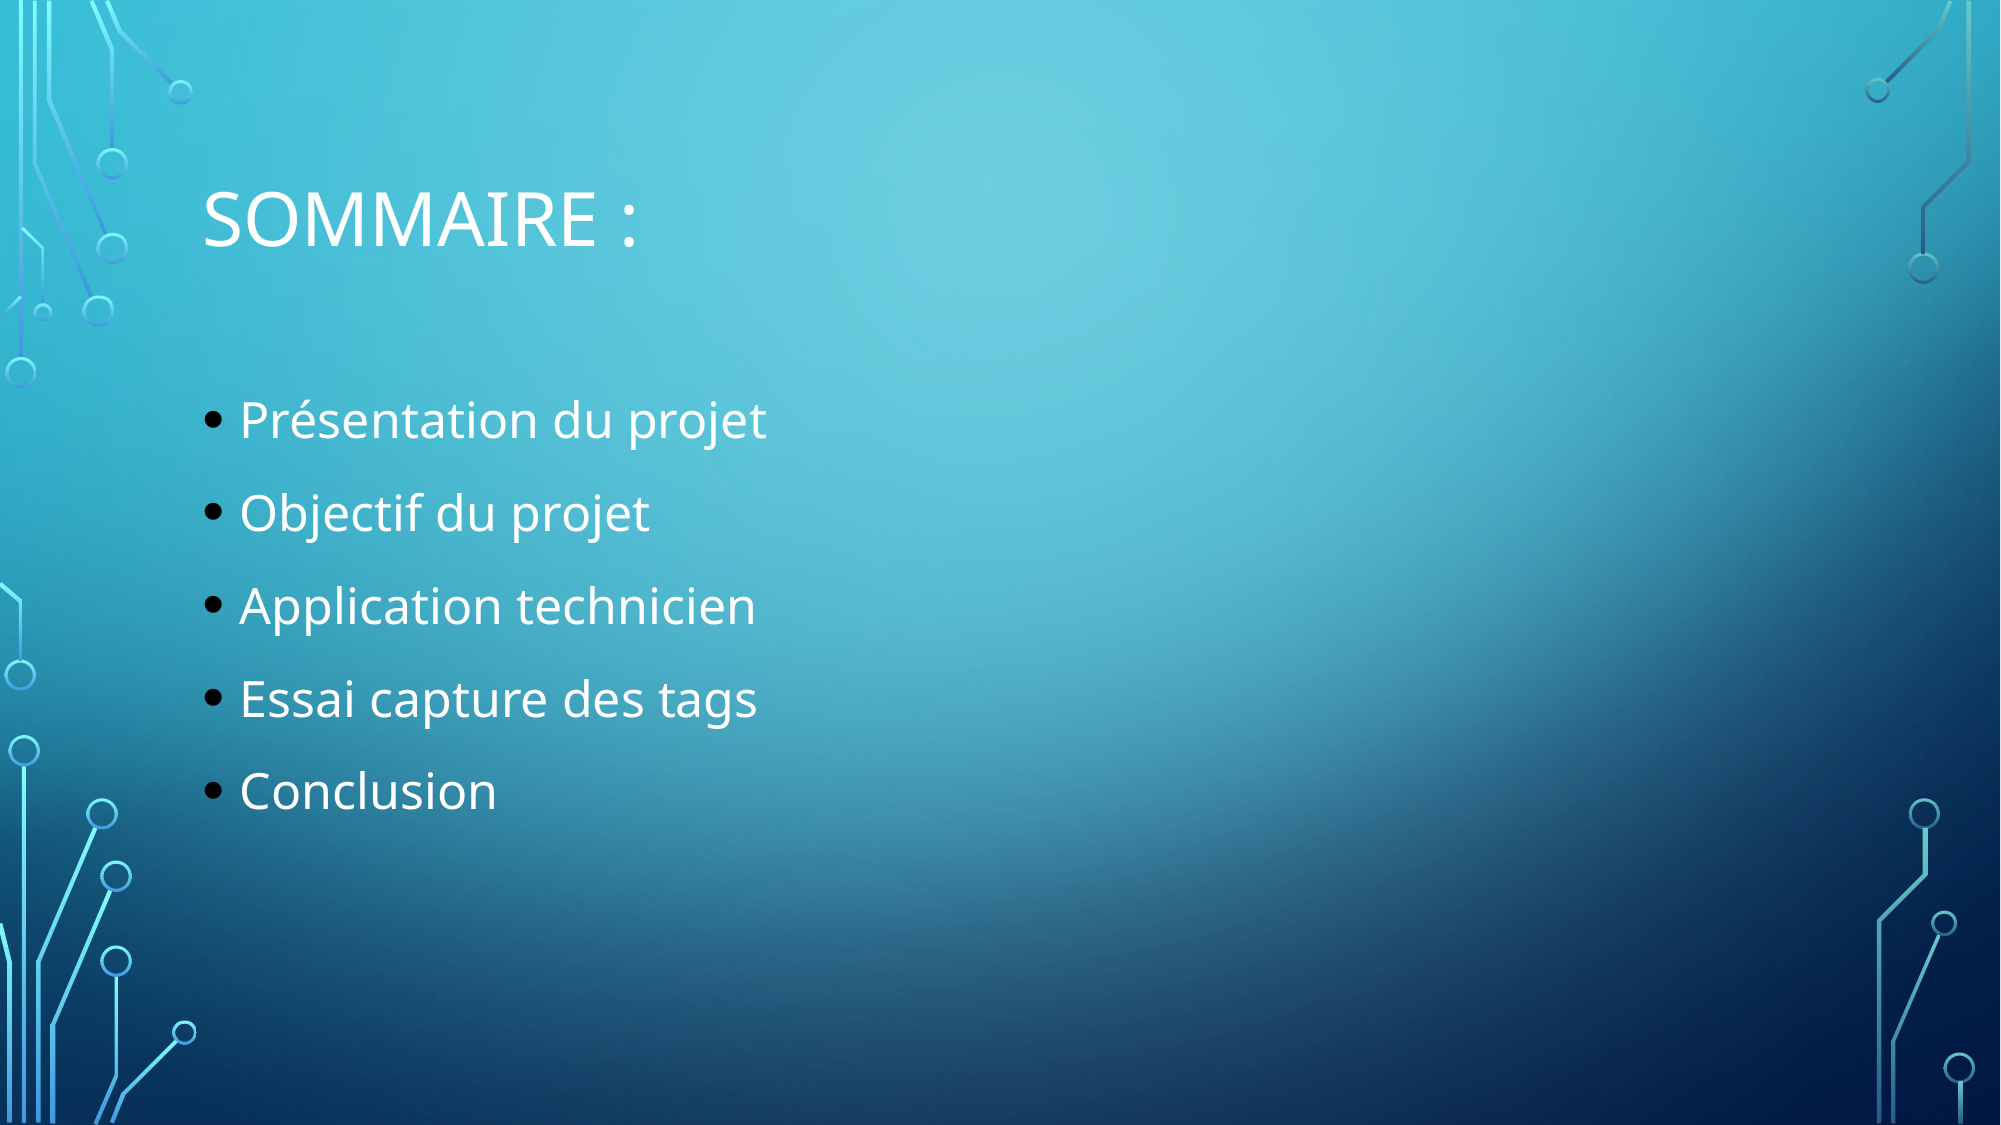

# Sommaire :
Présentation du projet
Objectif du projet
Application technicien
Essai capture des tags
Conclusion